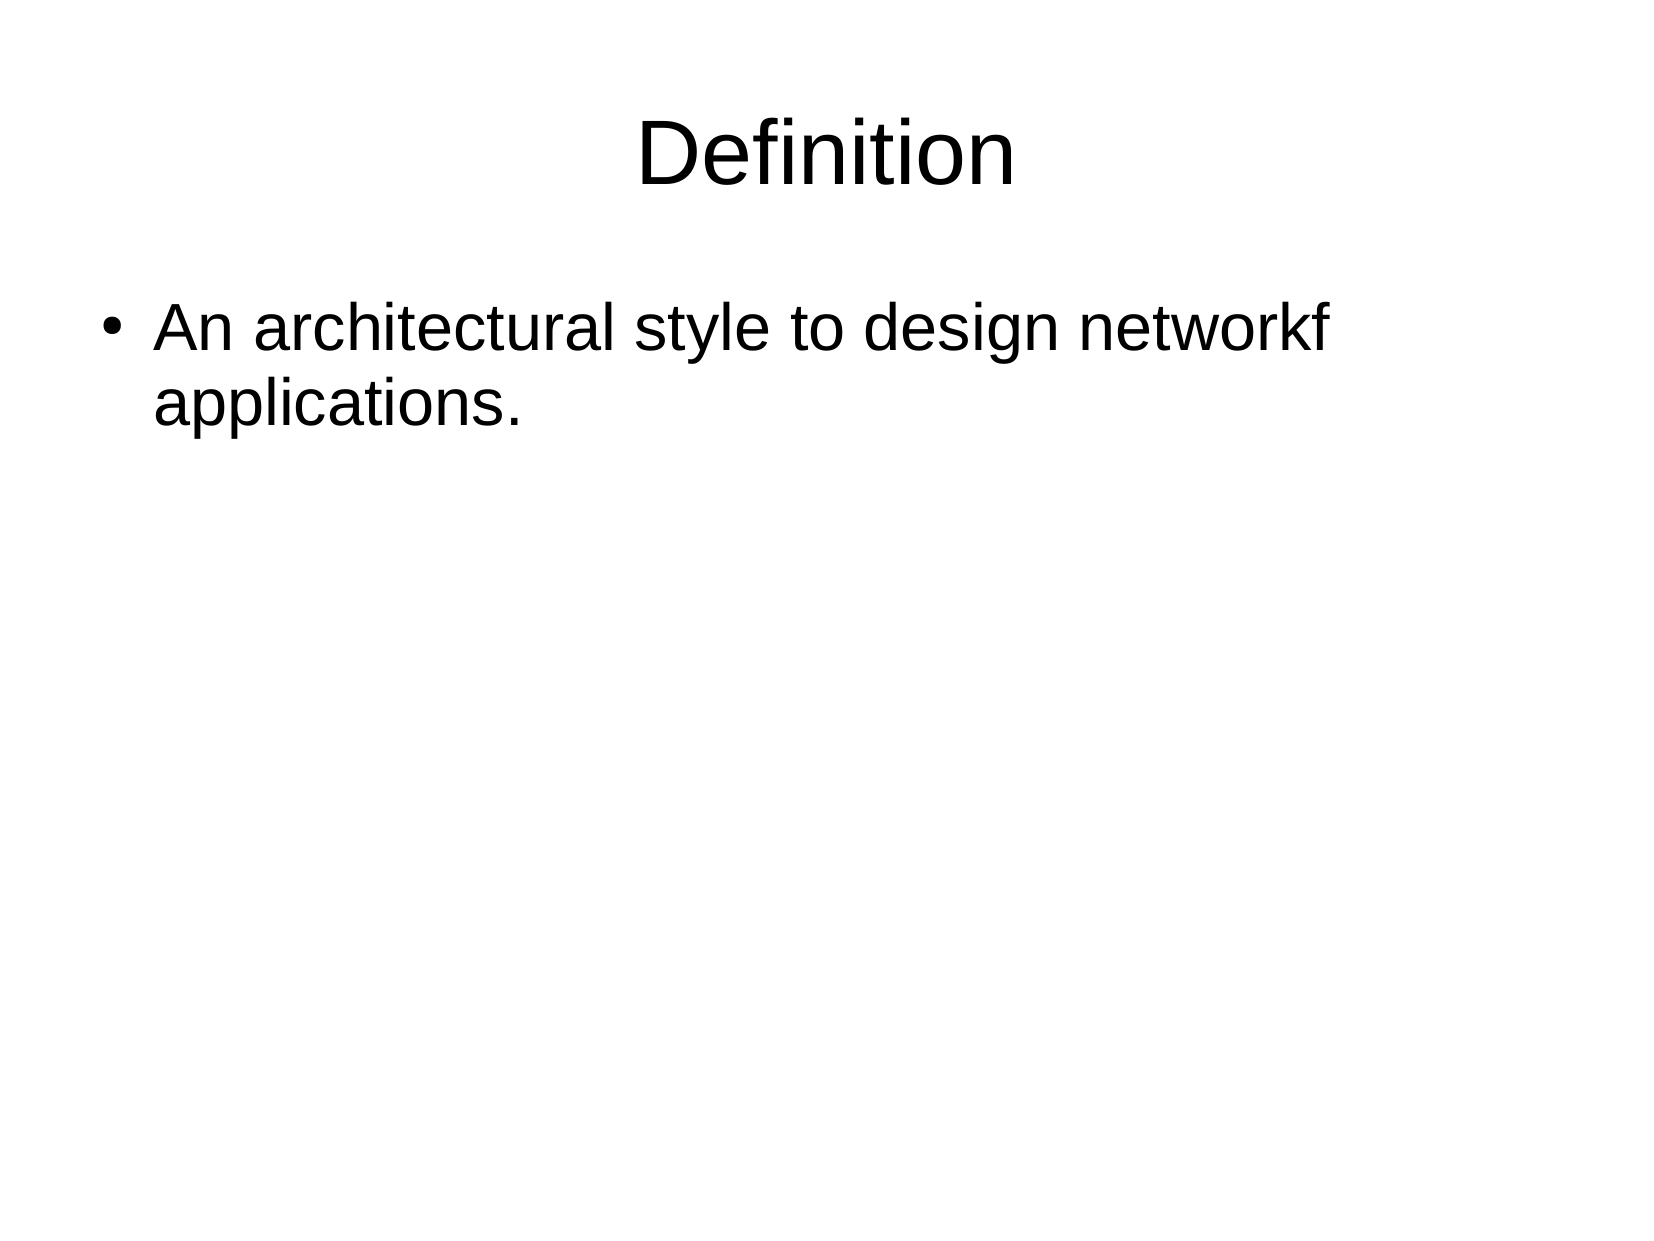

# Definition
An architectural style to design networkf applications.